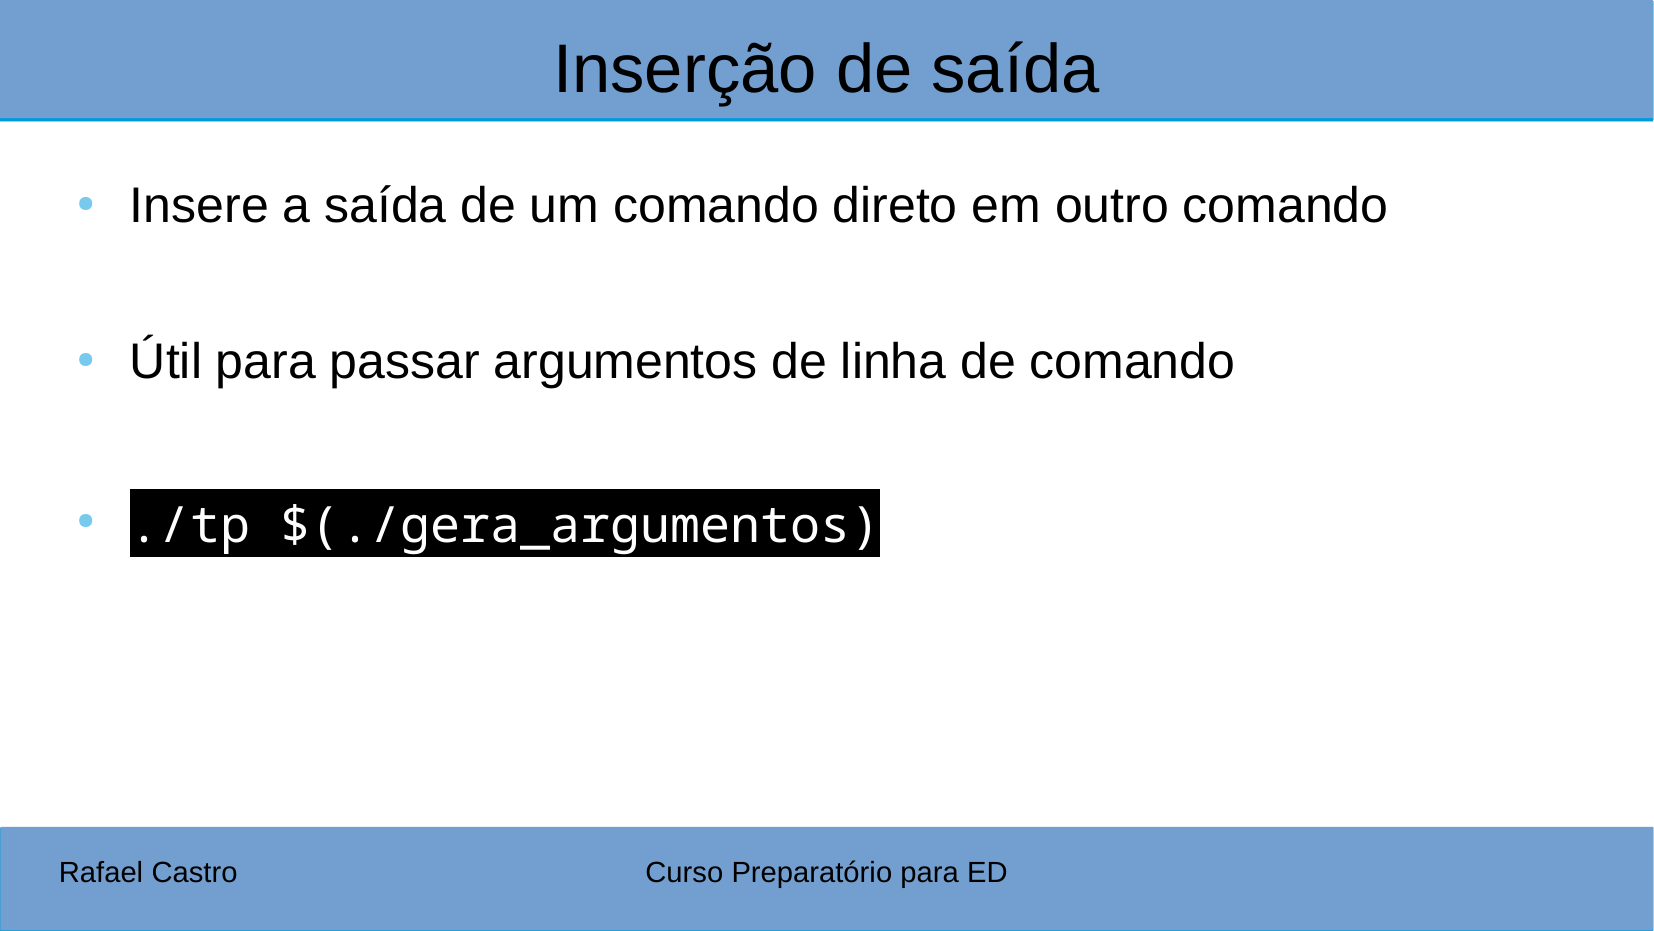

# Inserção de saída
Insere a saída de um comando direto em outro comando
Útil para passar argumentos de linha de comando
./tp $(./gera_argumentos)
Curso Preparatório para ED